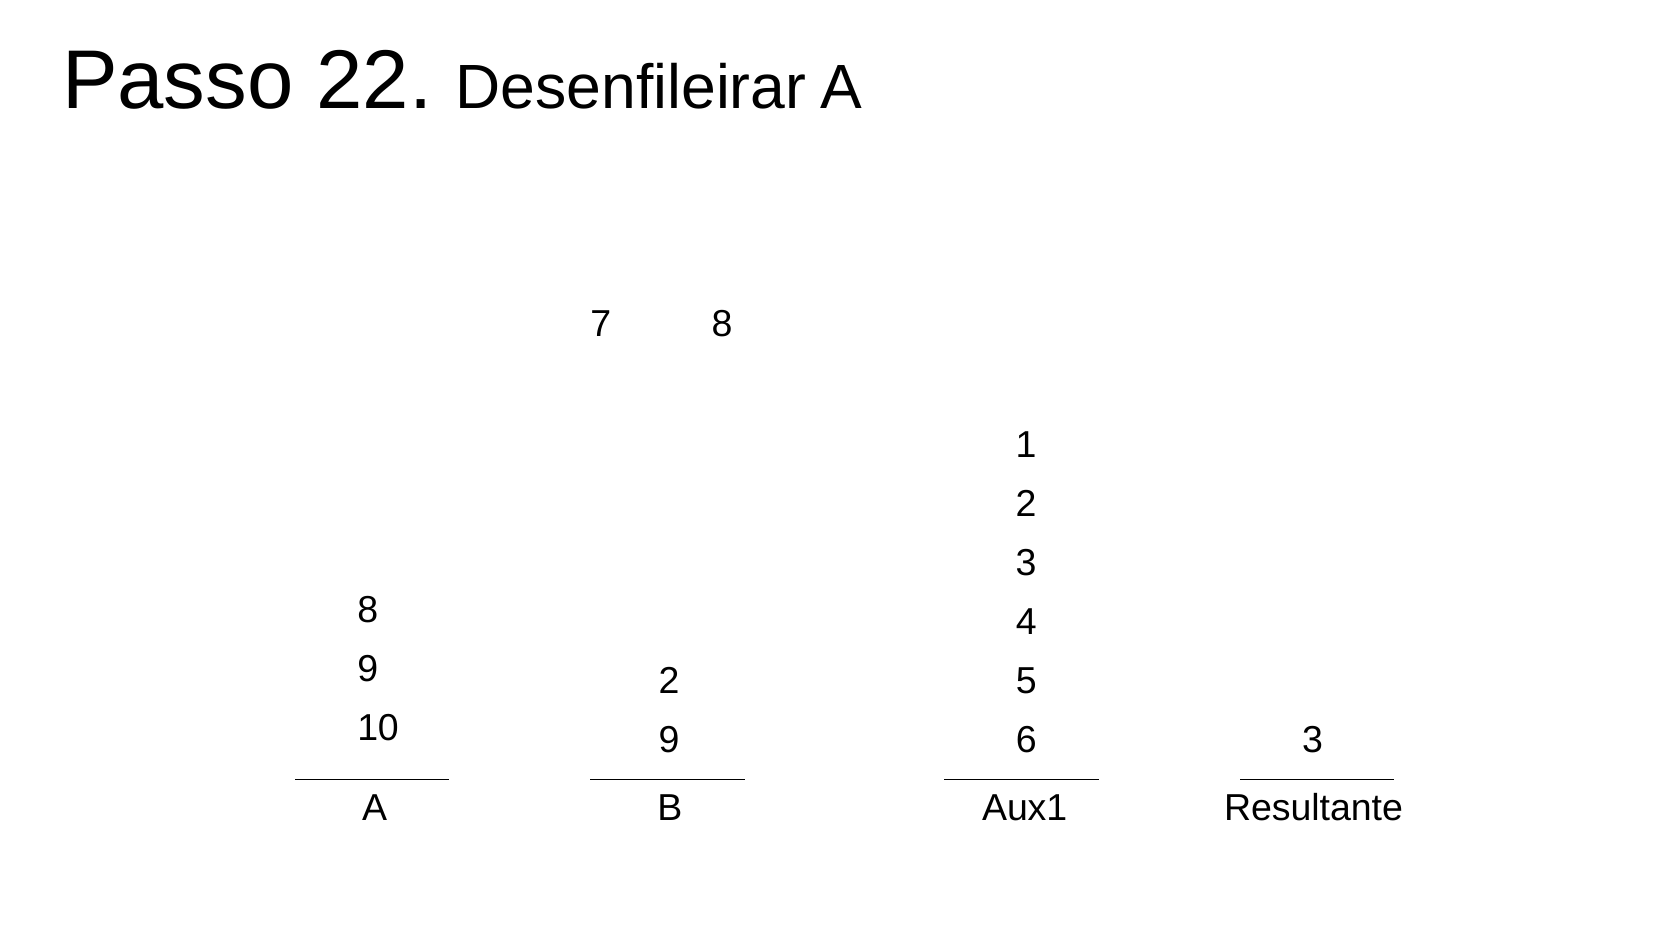

Passo 22. Desenfileirar A
7
8
1
2
3
8
4
9
2
5
10
9
6
3
A
B
Aux1
Resultante